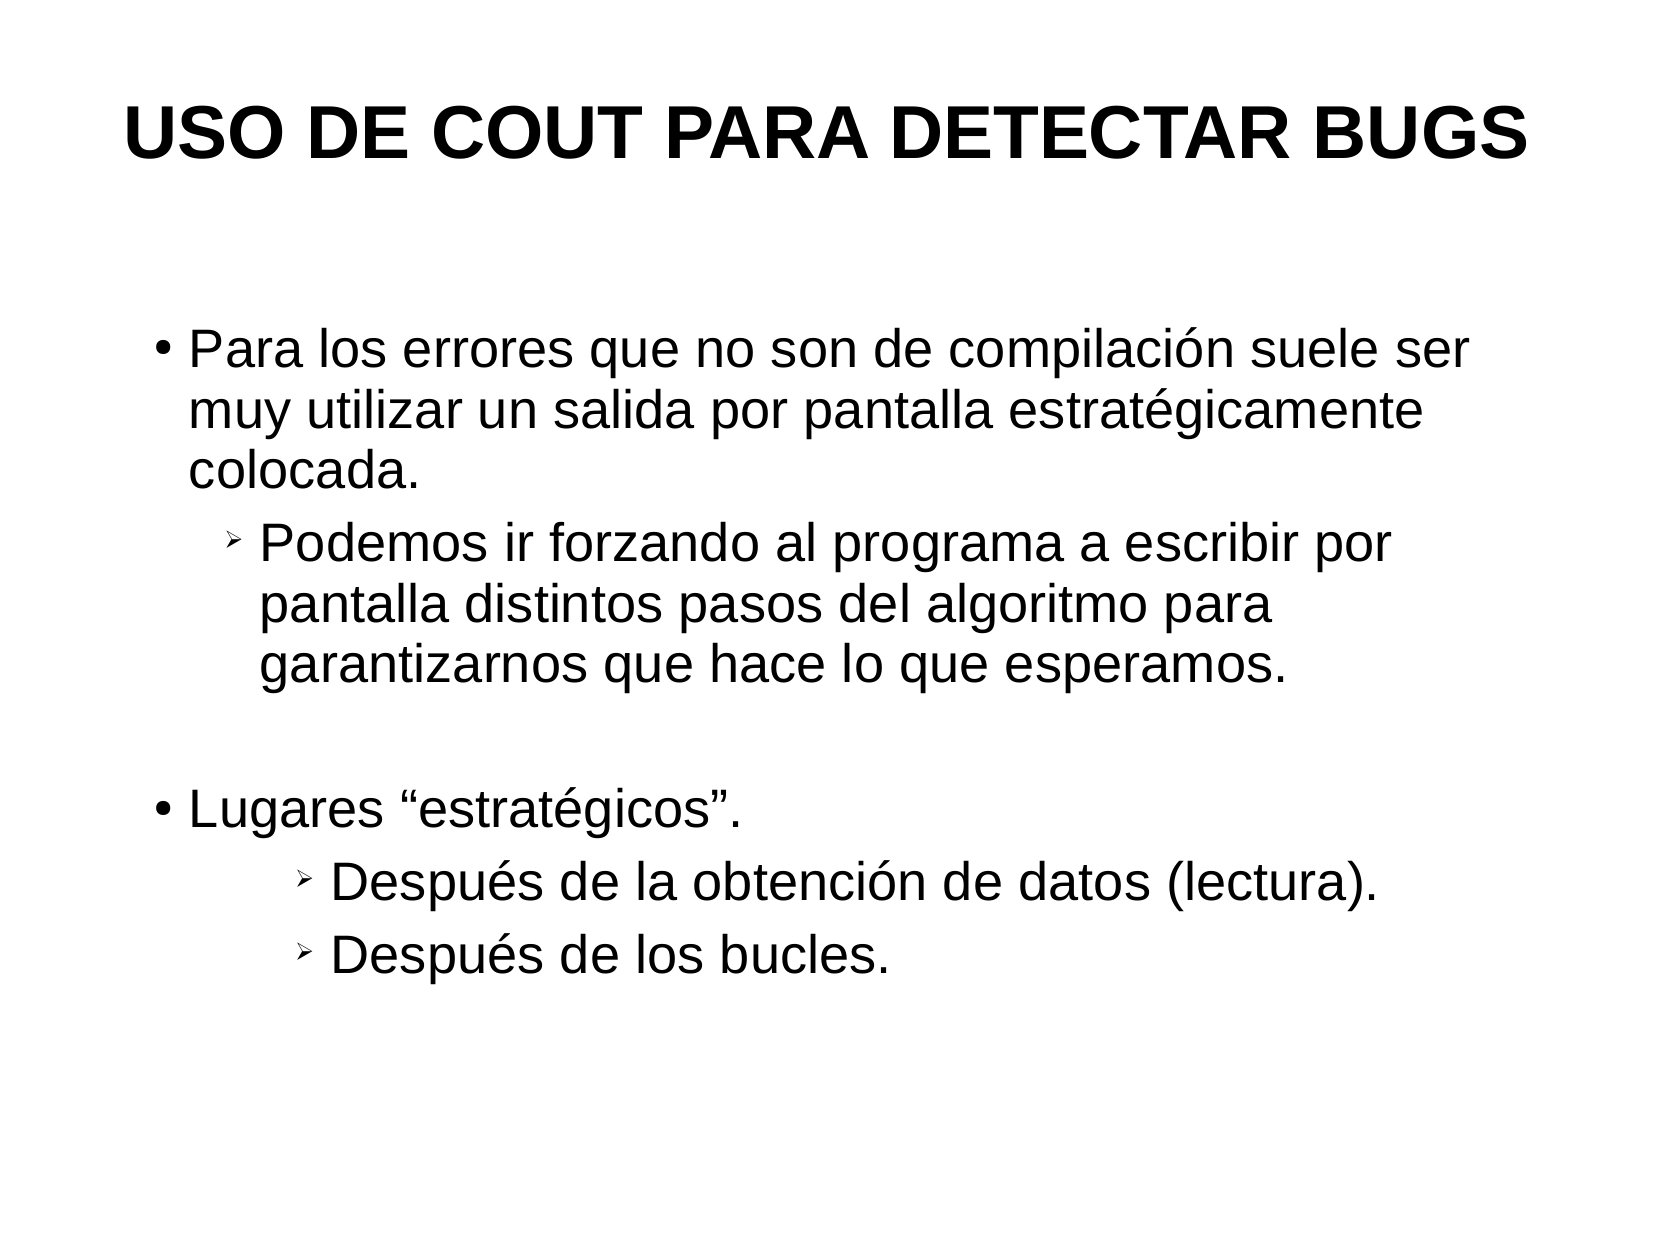

# USO DE COUT PARA DETECTAR BUGS
Para los errores que no son de compilación suele ser muy utilizar un salida por pantalla estratégicamente colocada.
Podemos ir forzando al programa a escribir por pantalla distintos pasos del algoritmo para garantizarnos que hace lo que esperamos.
Lugares “estratégicos”.
Después de la obtención de datos (lectura).
Después de los bucles.